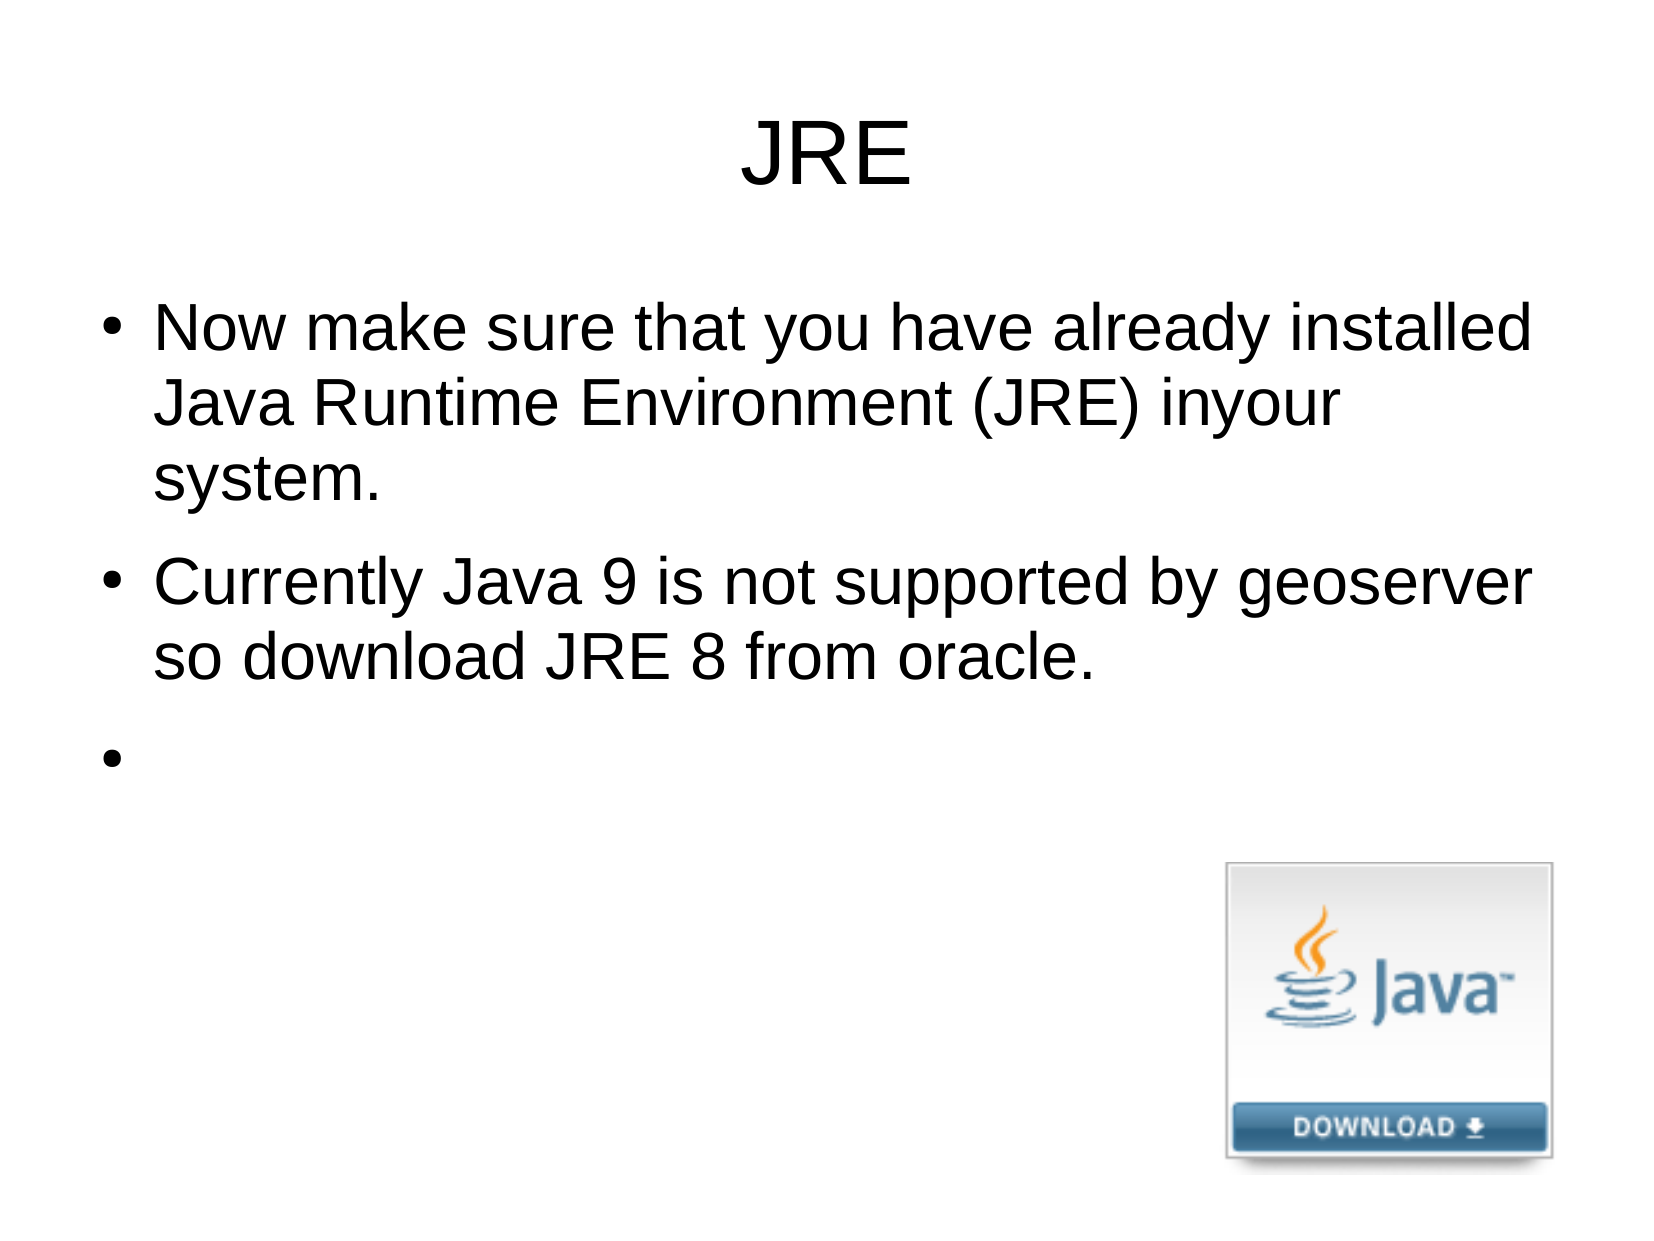

# JRE
Now make sure that you have already installed Java Runtime Environment (JRE) inyour system.
Currently Java 9 is not supported by geoserver so download JRE 8 from oracle.